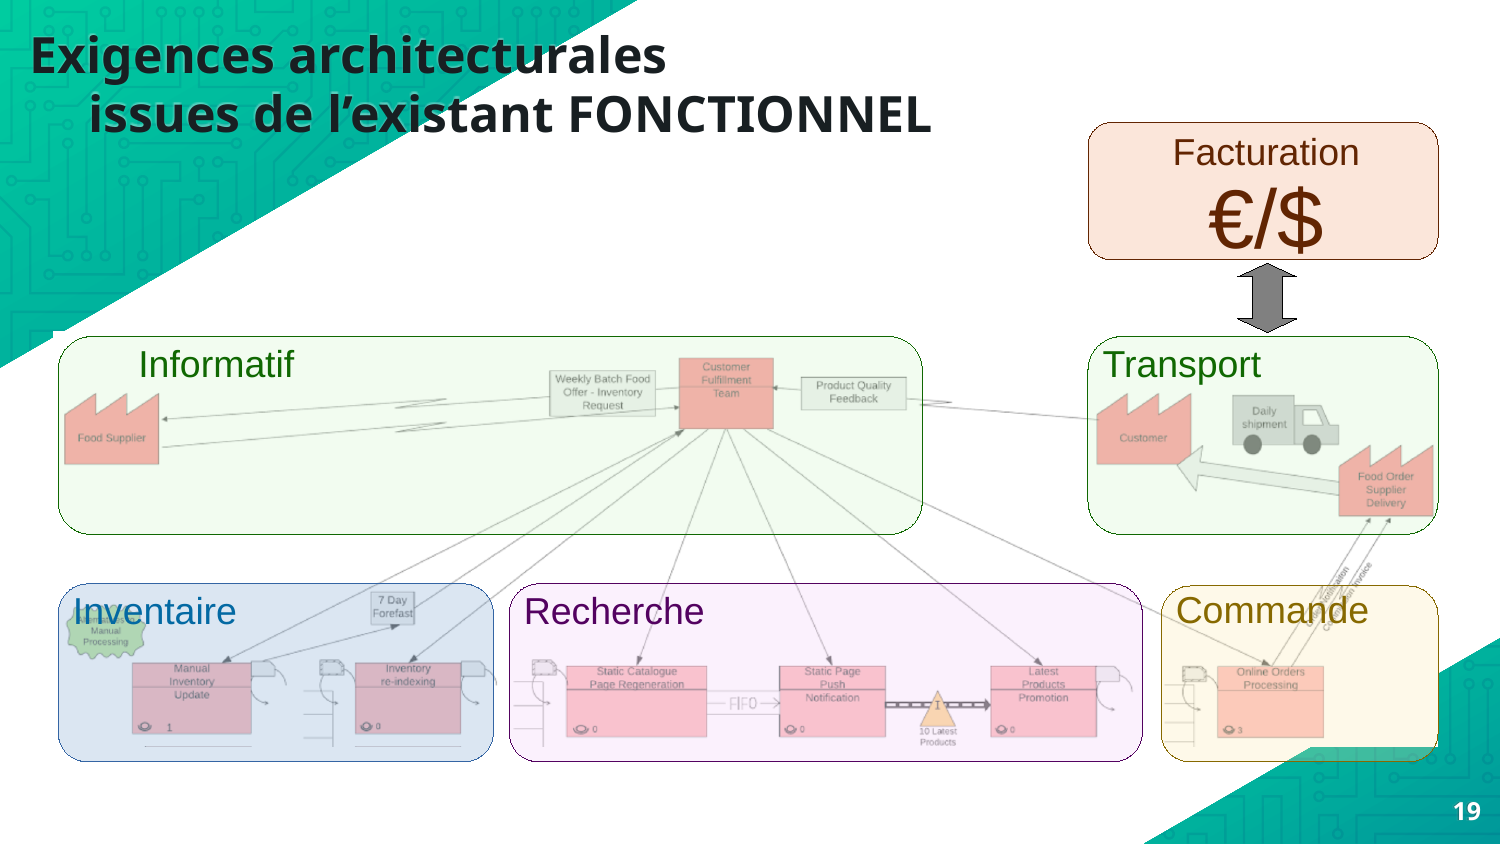

# Exigences architecturales
issues de l’existant FONCTIONNEL
Facturation
€/$
Informatif
Transport
Commande
Inventaire
Recherche